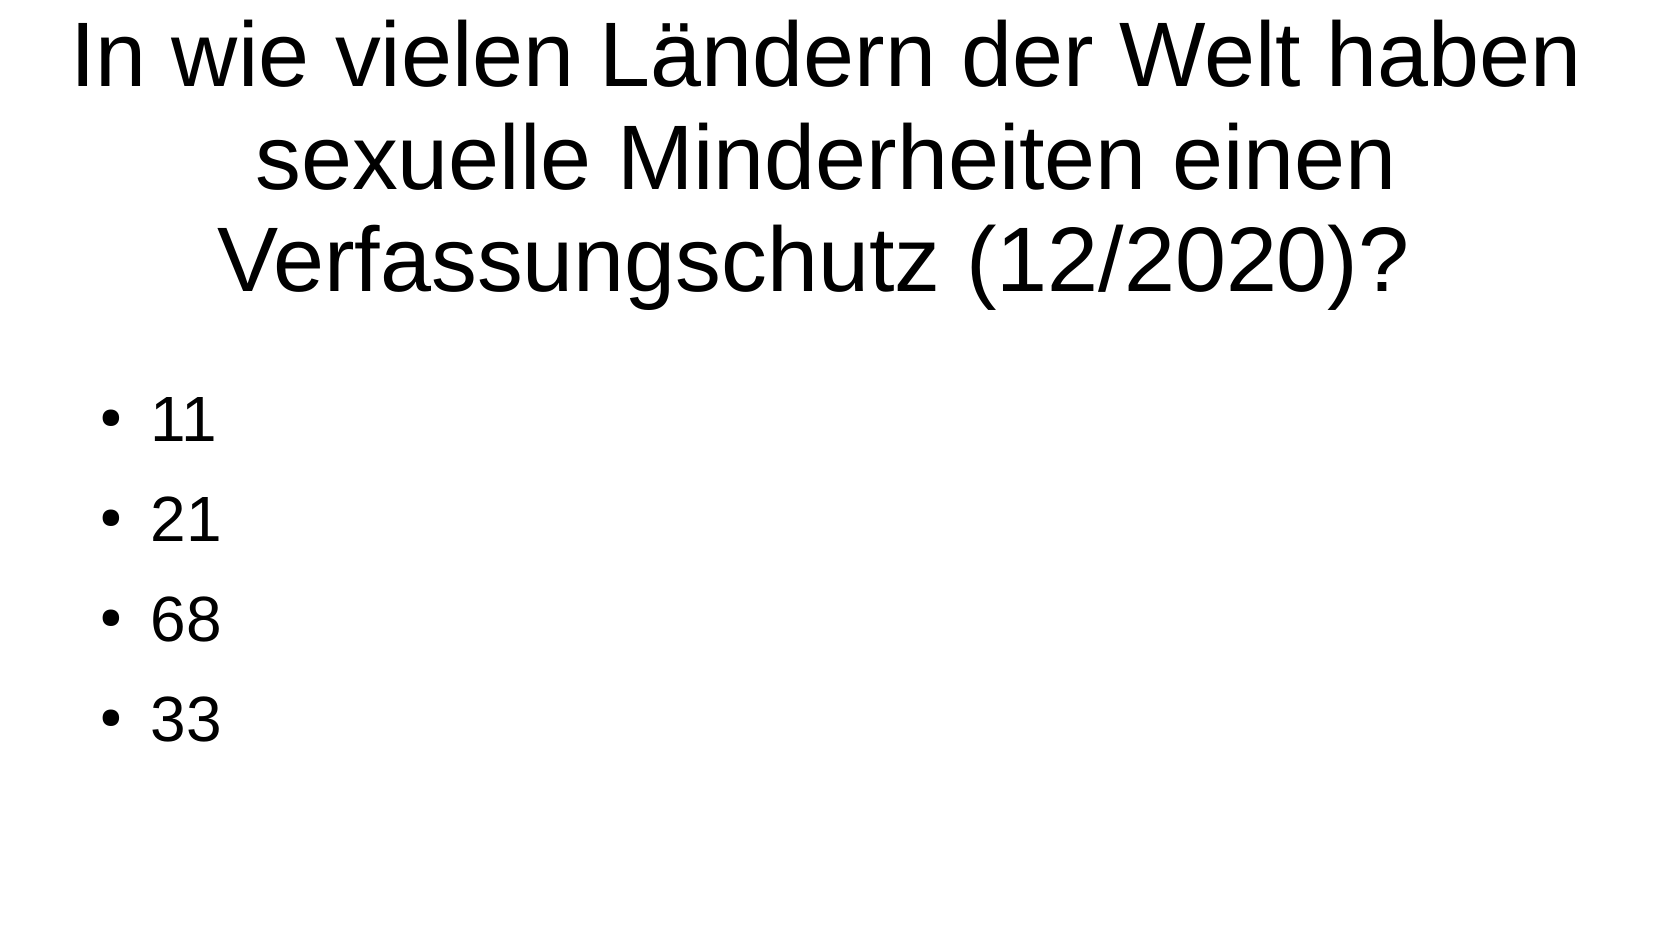

# In wie vielen Ländern der Welt haben sexuelle Minderheiten einen Verfassungschutz (12/2020)?
11
21
68
33